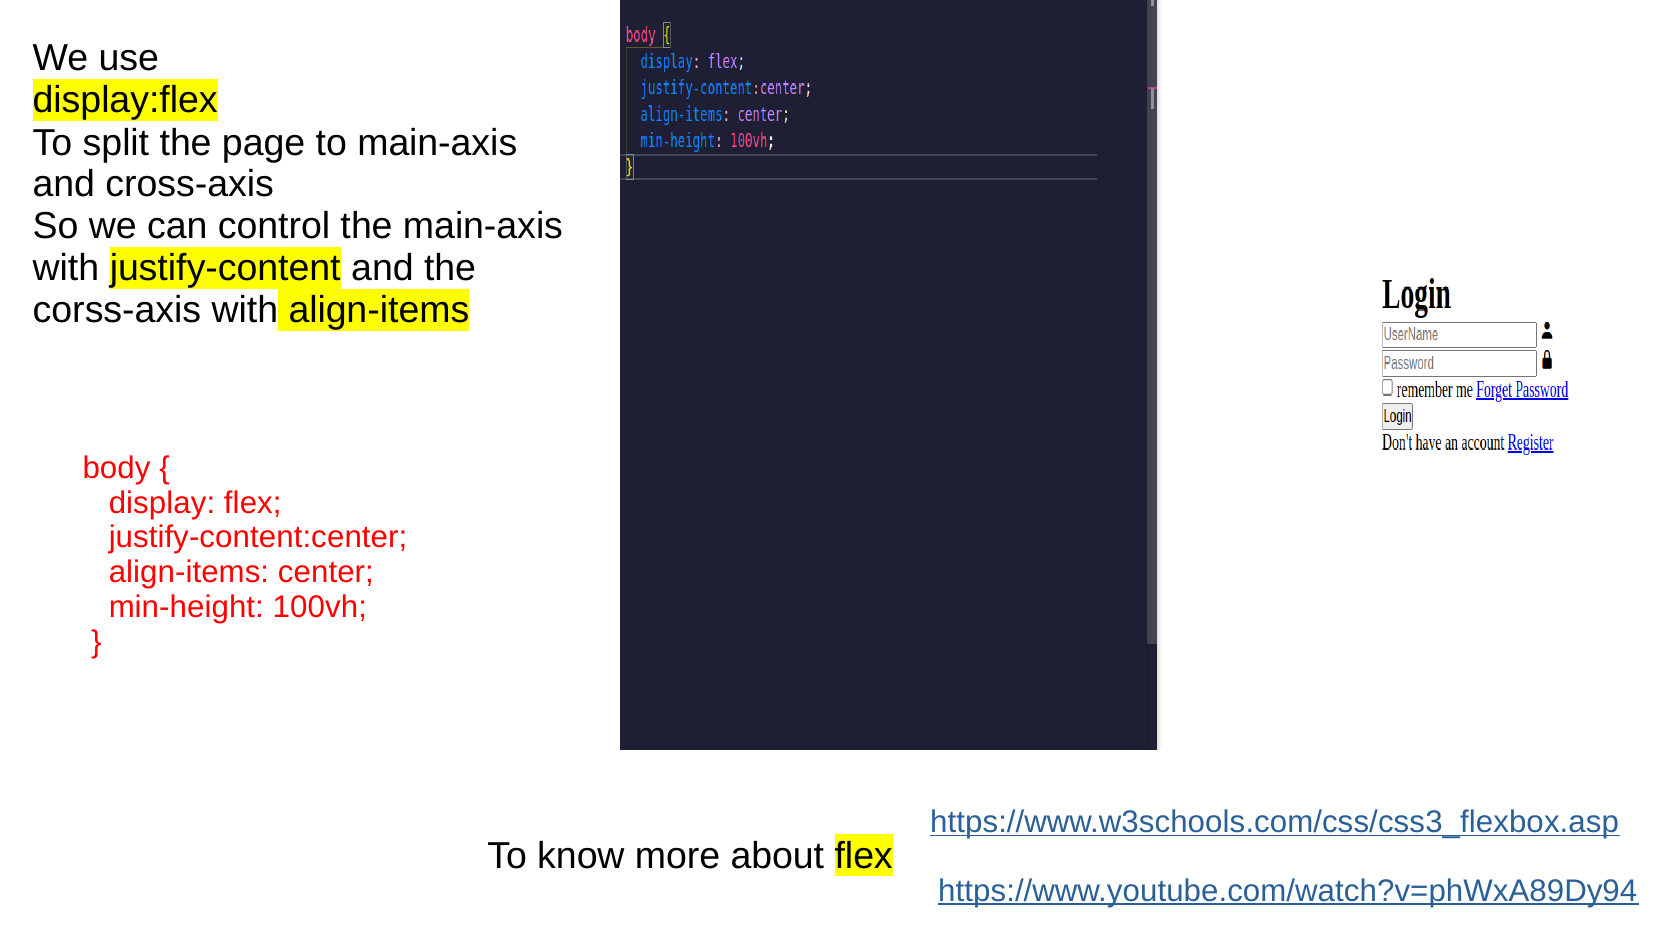

We use
display:flex
To split the page to main-axis and cross-axis
So we can control the main-axis with justify-content and the corss-axis with align-items
 body {
 display: flex;
 justify-content:center;
 align-items: center;
 min-height: 100vh;
 }
https://www.w3schools.com/css/css3_flexbox.asp
To know more about flex
https://www.youtube.com/watch?v=phWxA89Dy94